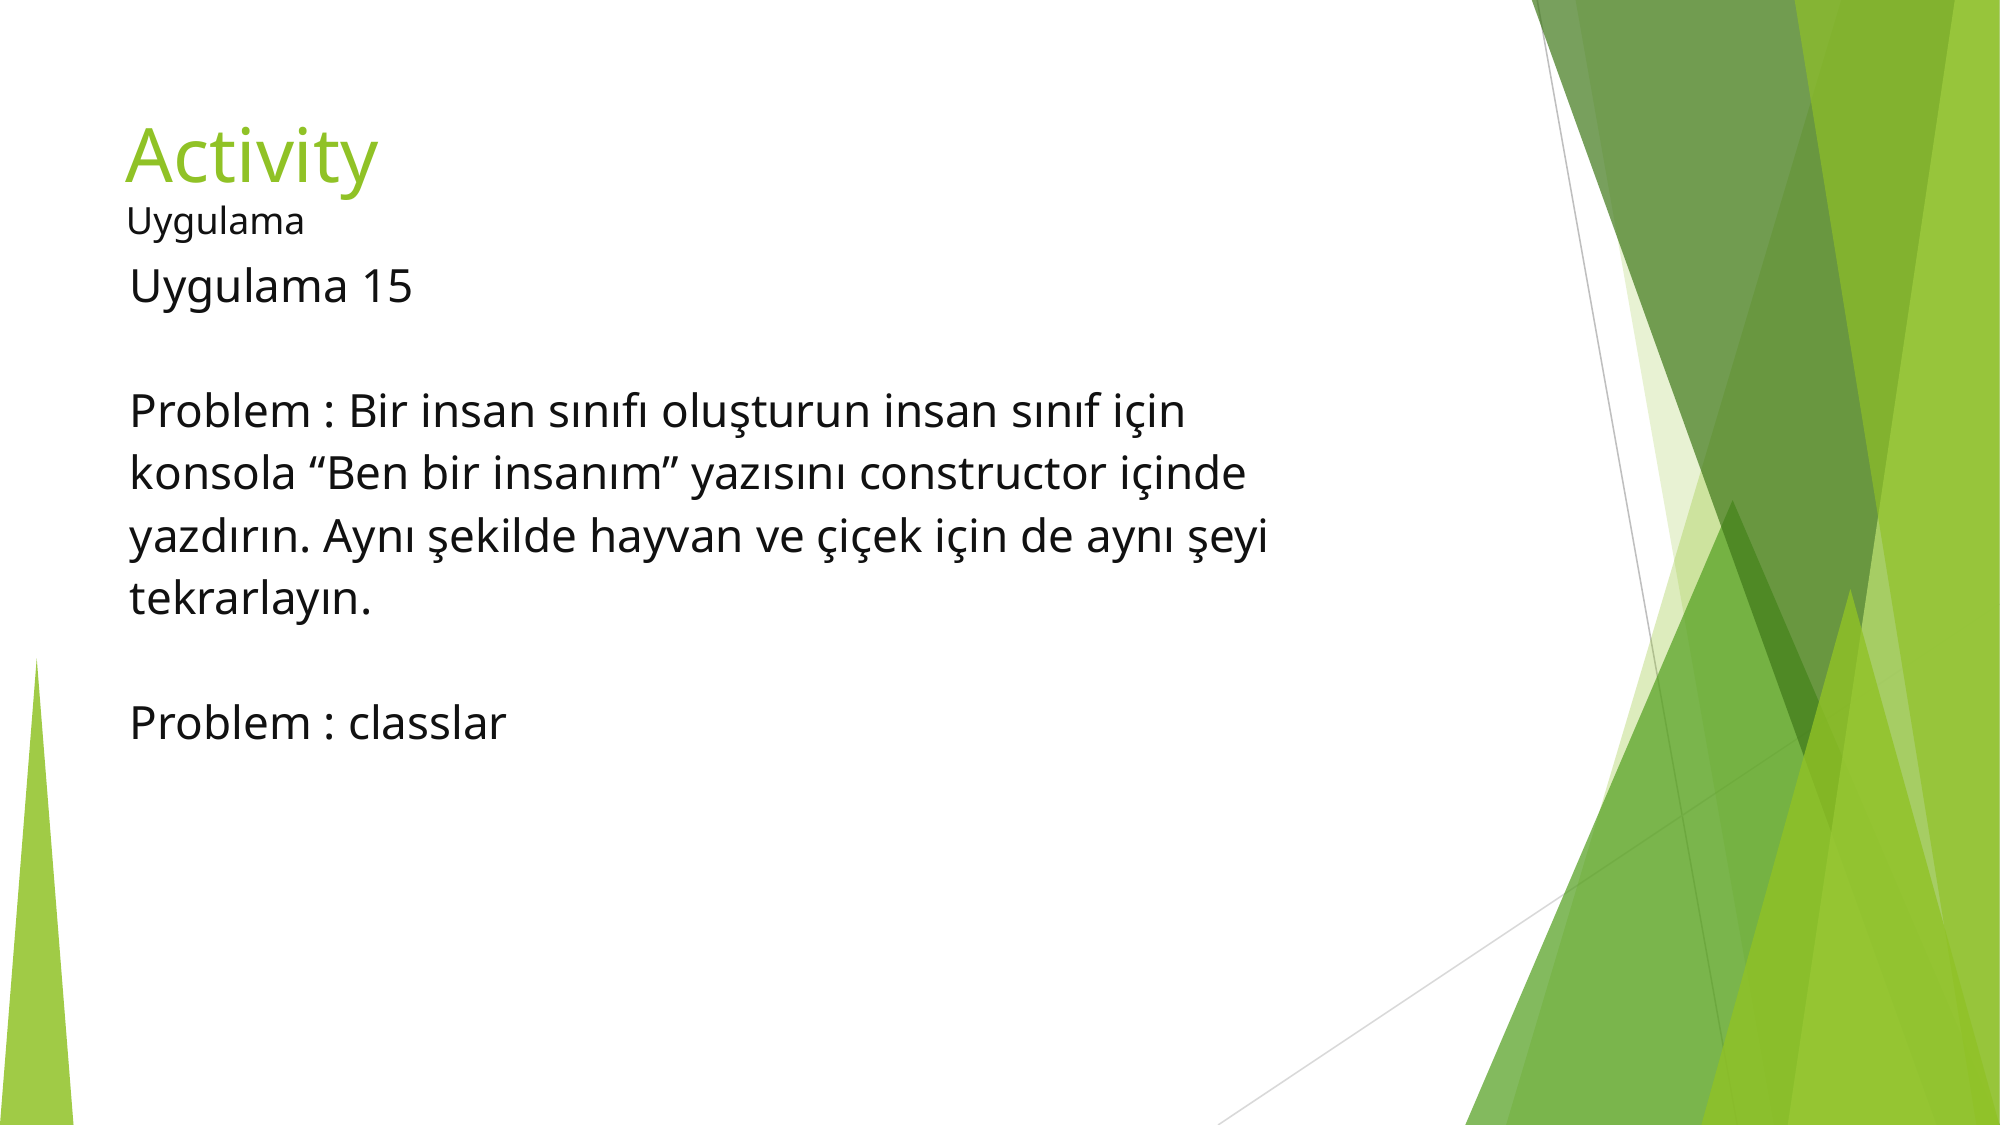

# Activity Uygulama
Uygulama 15
Problem : Bir insan sınıfı oluşturun insan sınıf için konsola “Ben bir insanım” yazısını constructor içinde yazdırın. Aynı şekilde hayvan ve çiçek için de aynı şeyi tekrarlayın.
Problem : classlar